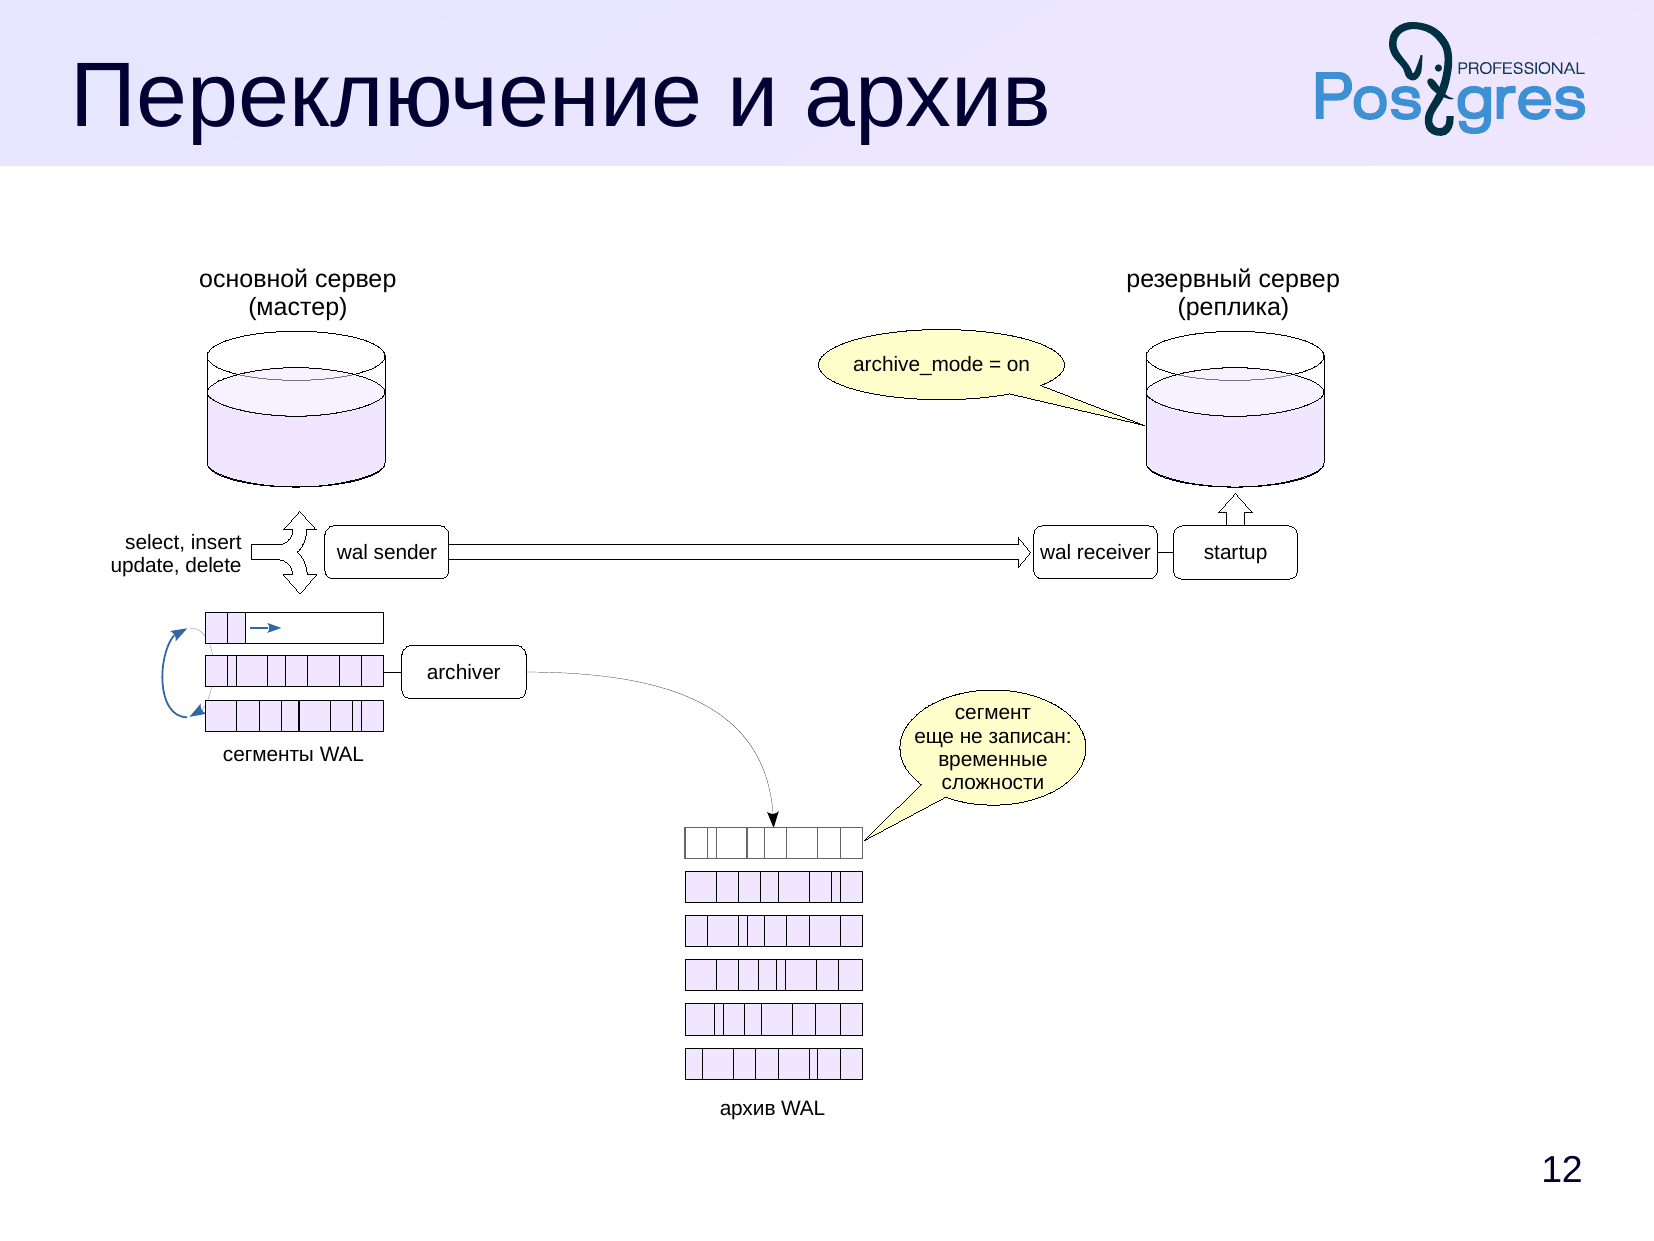

# Переключение и архив
основной сервер
(мастер)
резервный сервер
(реплика)
archive_mode = on
select, insert
update, delete
wal sender
wal receiver
startup
archiver
сегмент
еще не записан:
временные
сложности
сегменты WAL
архив WAL